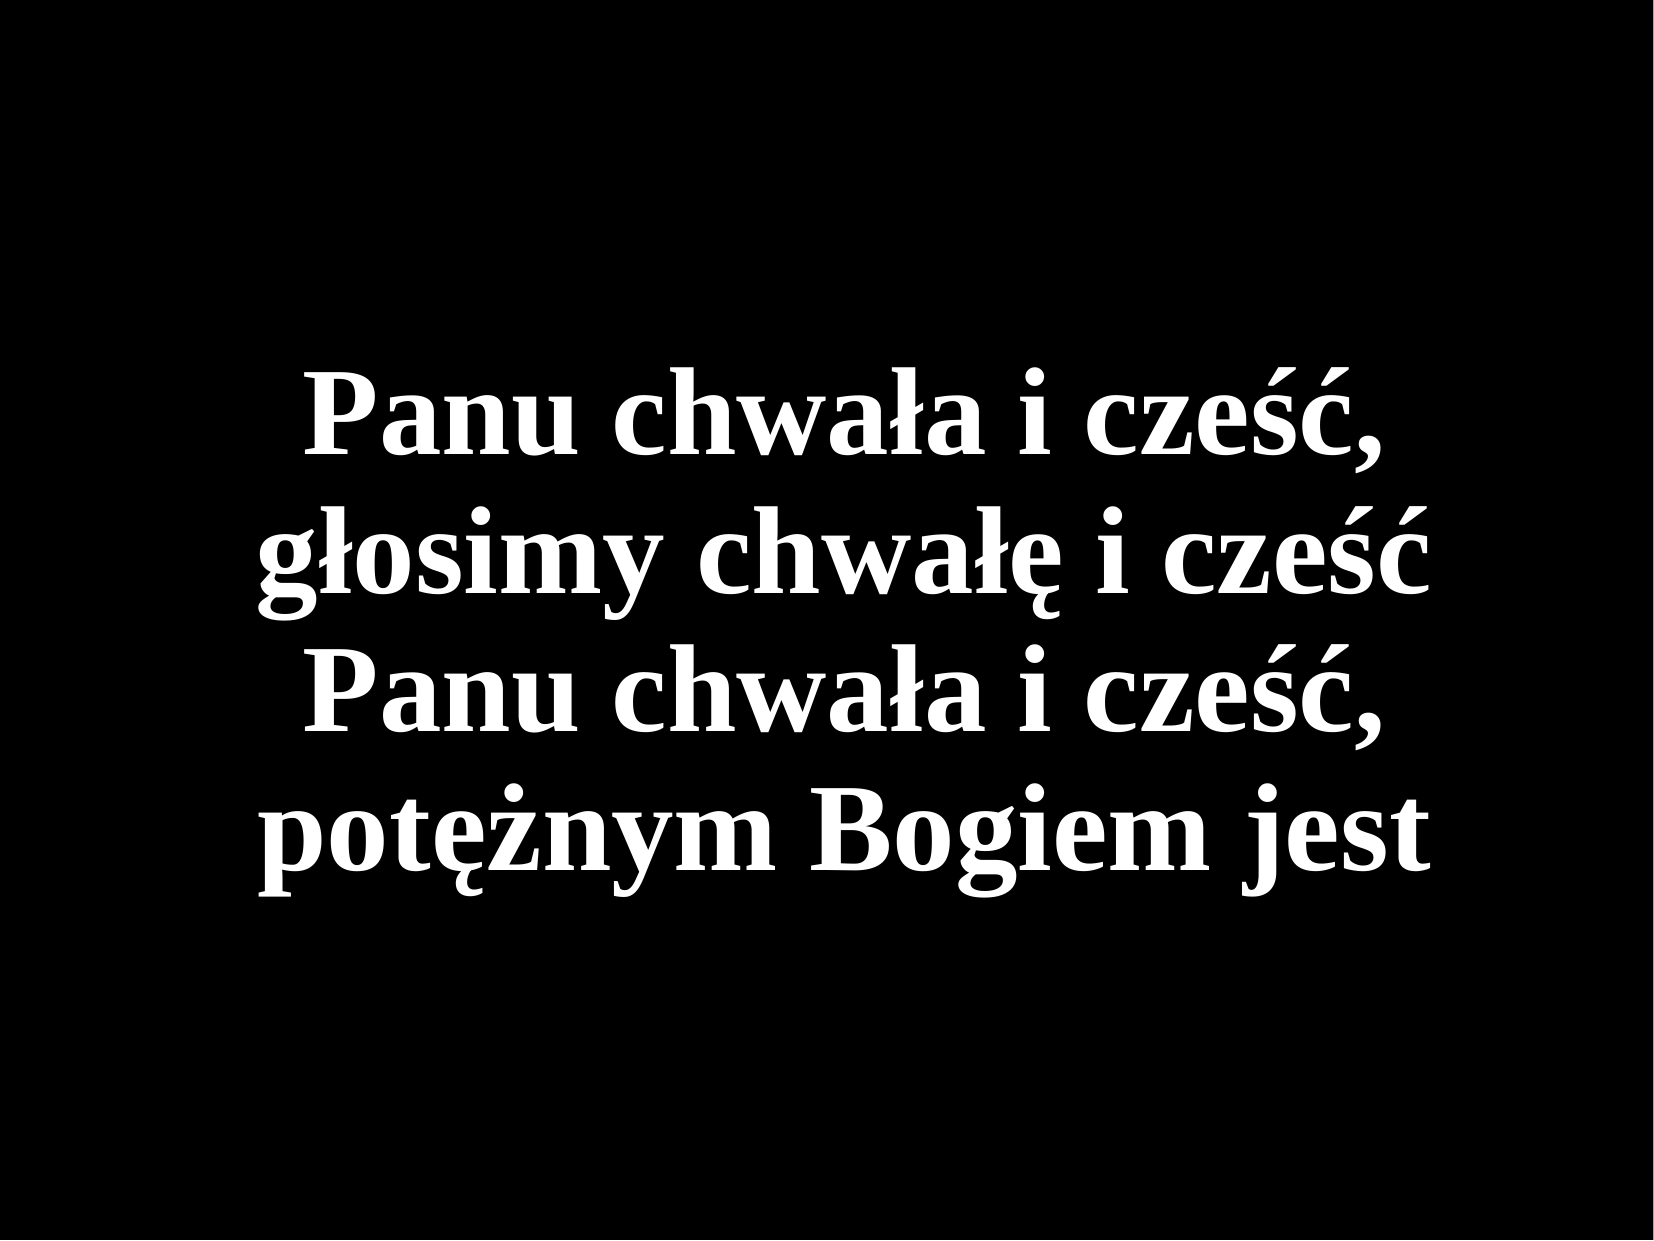

# Panu chwała i cześć,
głosimy chwałę i cześć
Panu chwała i cześć,
potężnym Bogiem jest